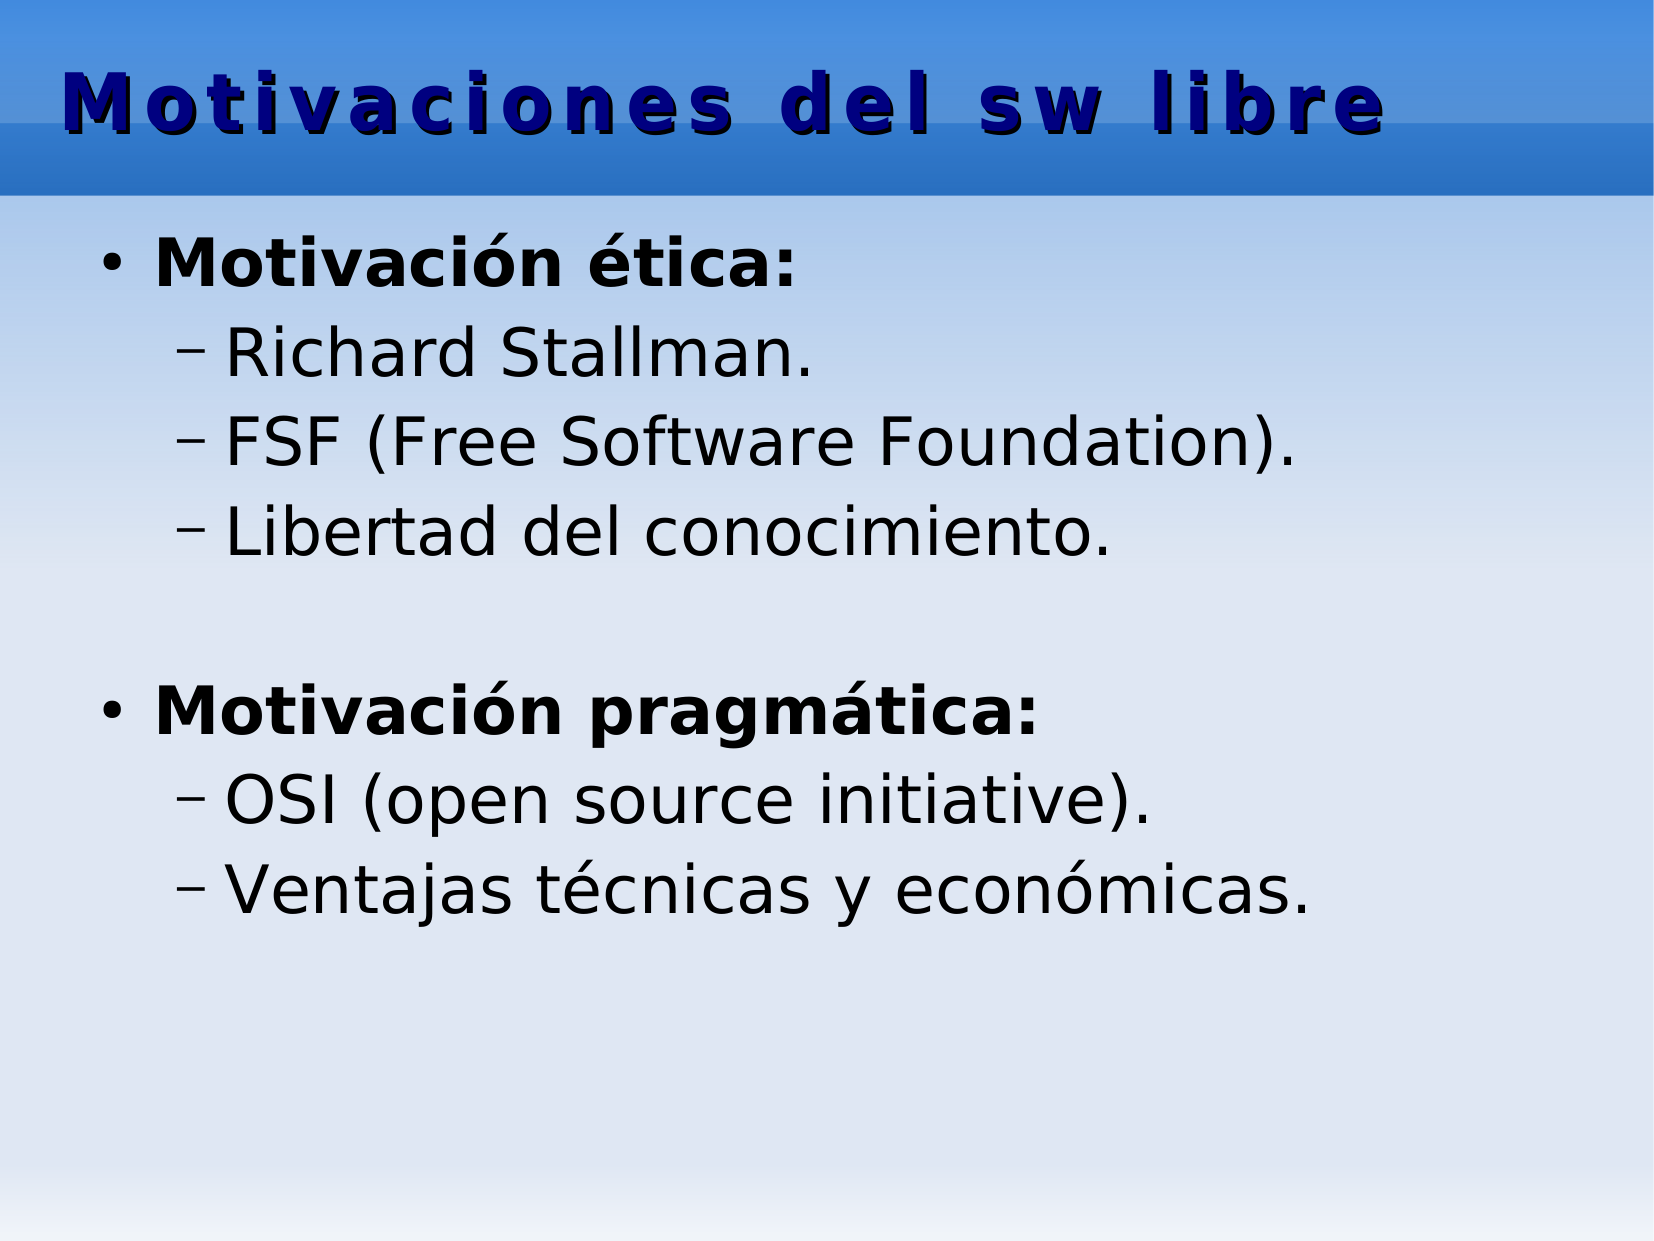

# Motivaciones del sw libre
Motivación ética:
Richard Stallman.
FSF (Free Software Foundation).
Libertad del conocimiento.
Motivación pragmática:
OSI (open source initiative).
Ventajas técnicas y económicas.